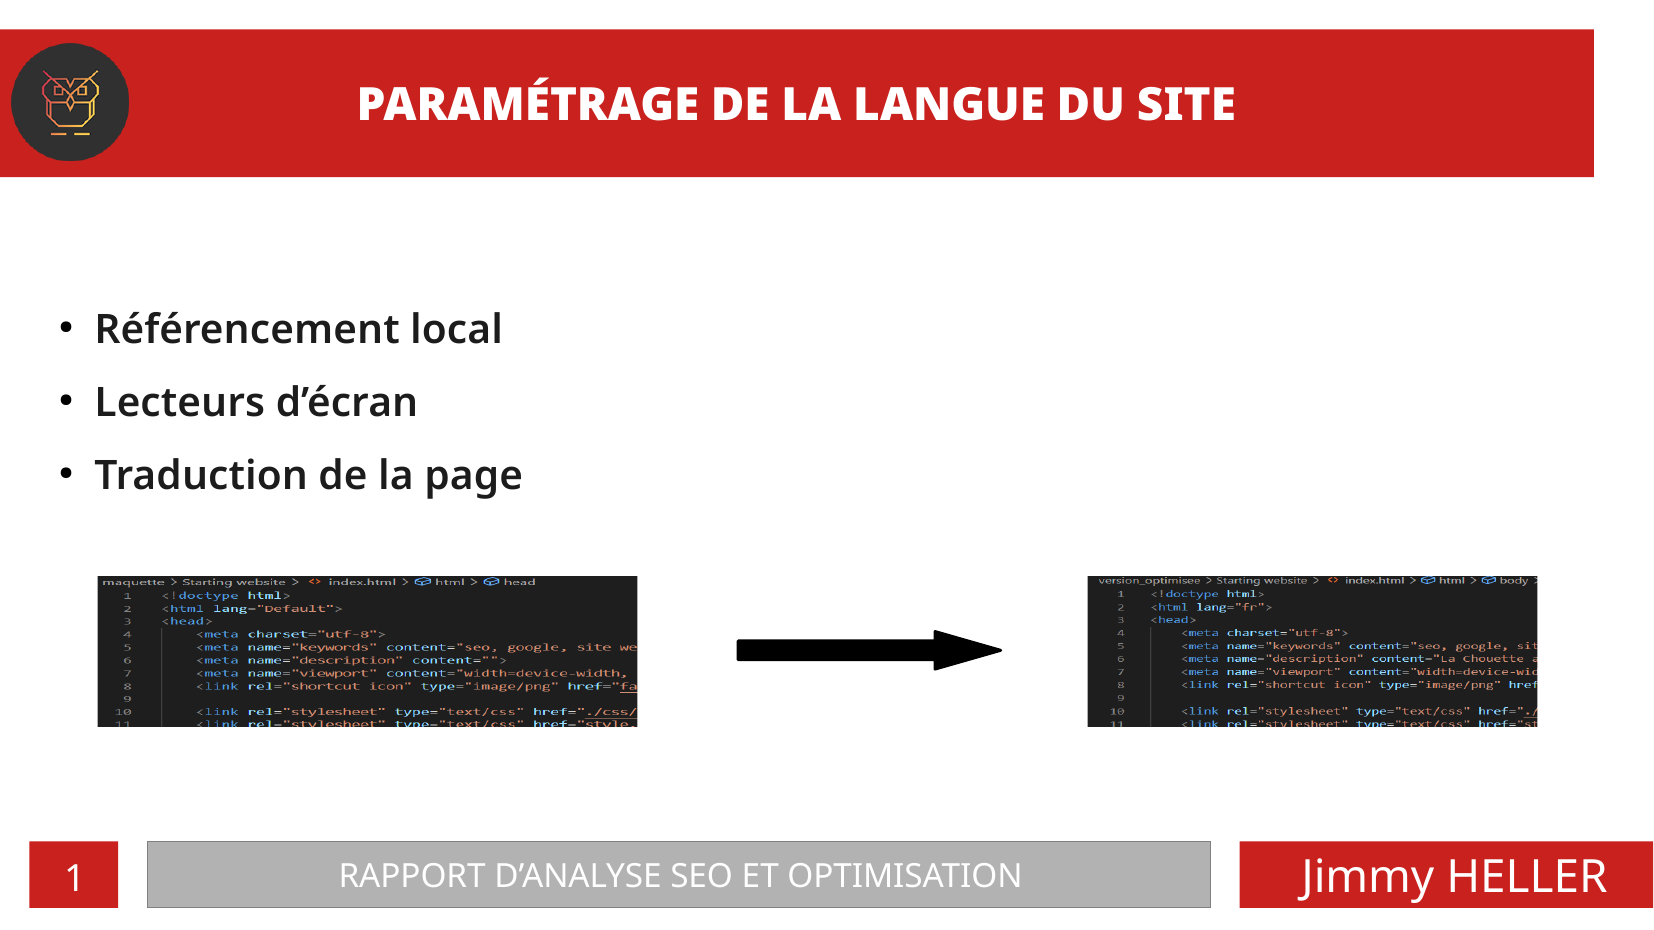

PARAMÉTRAGE DE LA LANGUE DU SITE
# Référencement local
Lecteurs d’écran
Traduction de la page
RAPPORT D’ANALYSE SEO ET OPTIMISATION
1
Jimmy HELLER